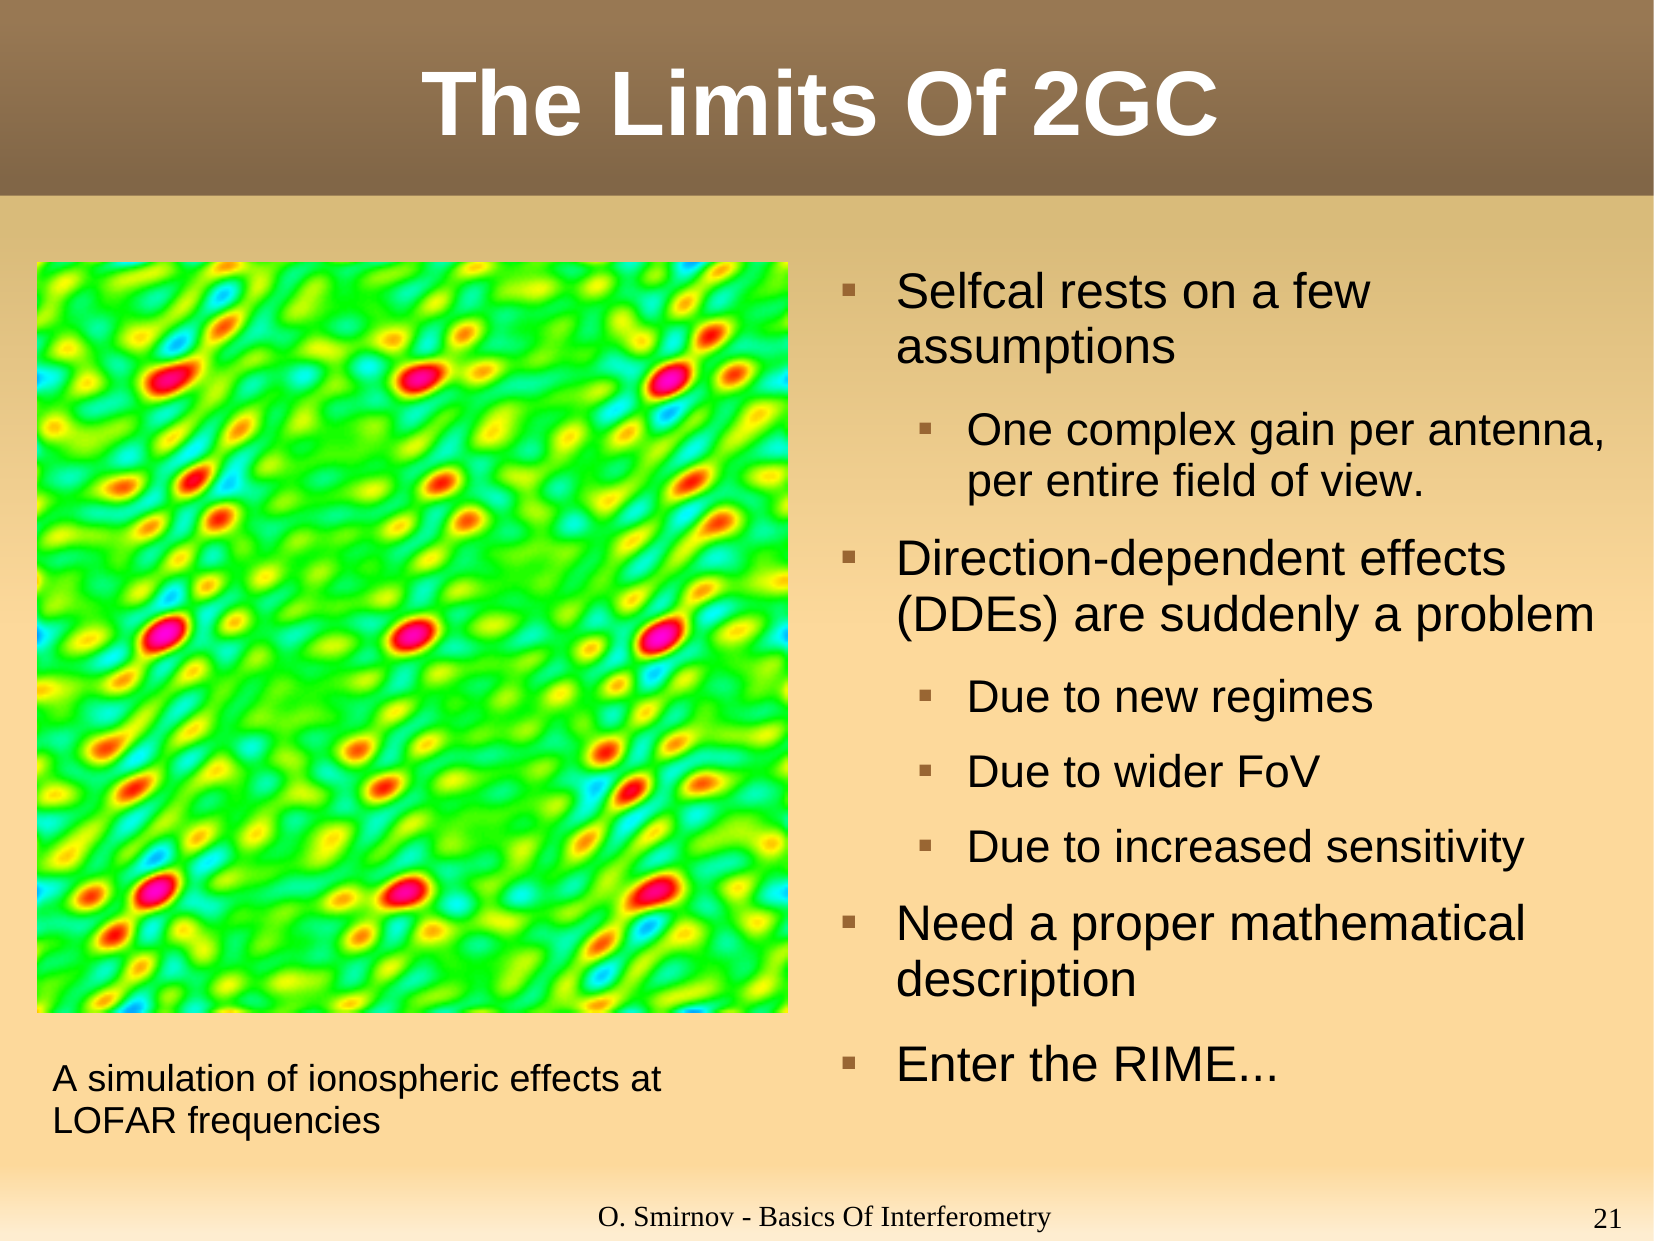

# The Limits Of 2GC
Selfcal rests on a few assumptions
One complex gain per antenna, per entire field of view.
Direction-dependent effects (DDEs) are suddenly a problem
Due to new regimes
Due to wider FoV
Due to increased sensitivity
Need a proper mathematical description
Enter the RIME...
A simulation of ionospheric effects at LOFAR frequencies
O. Smirnov - Basics Of Interferometry
21